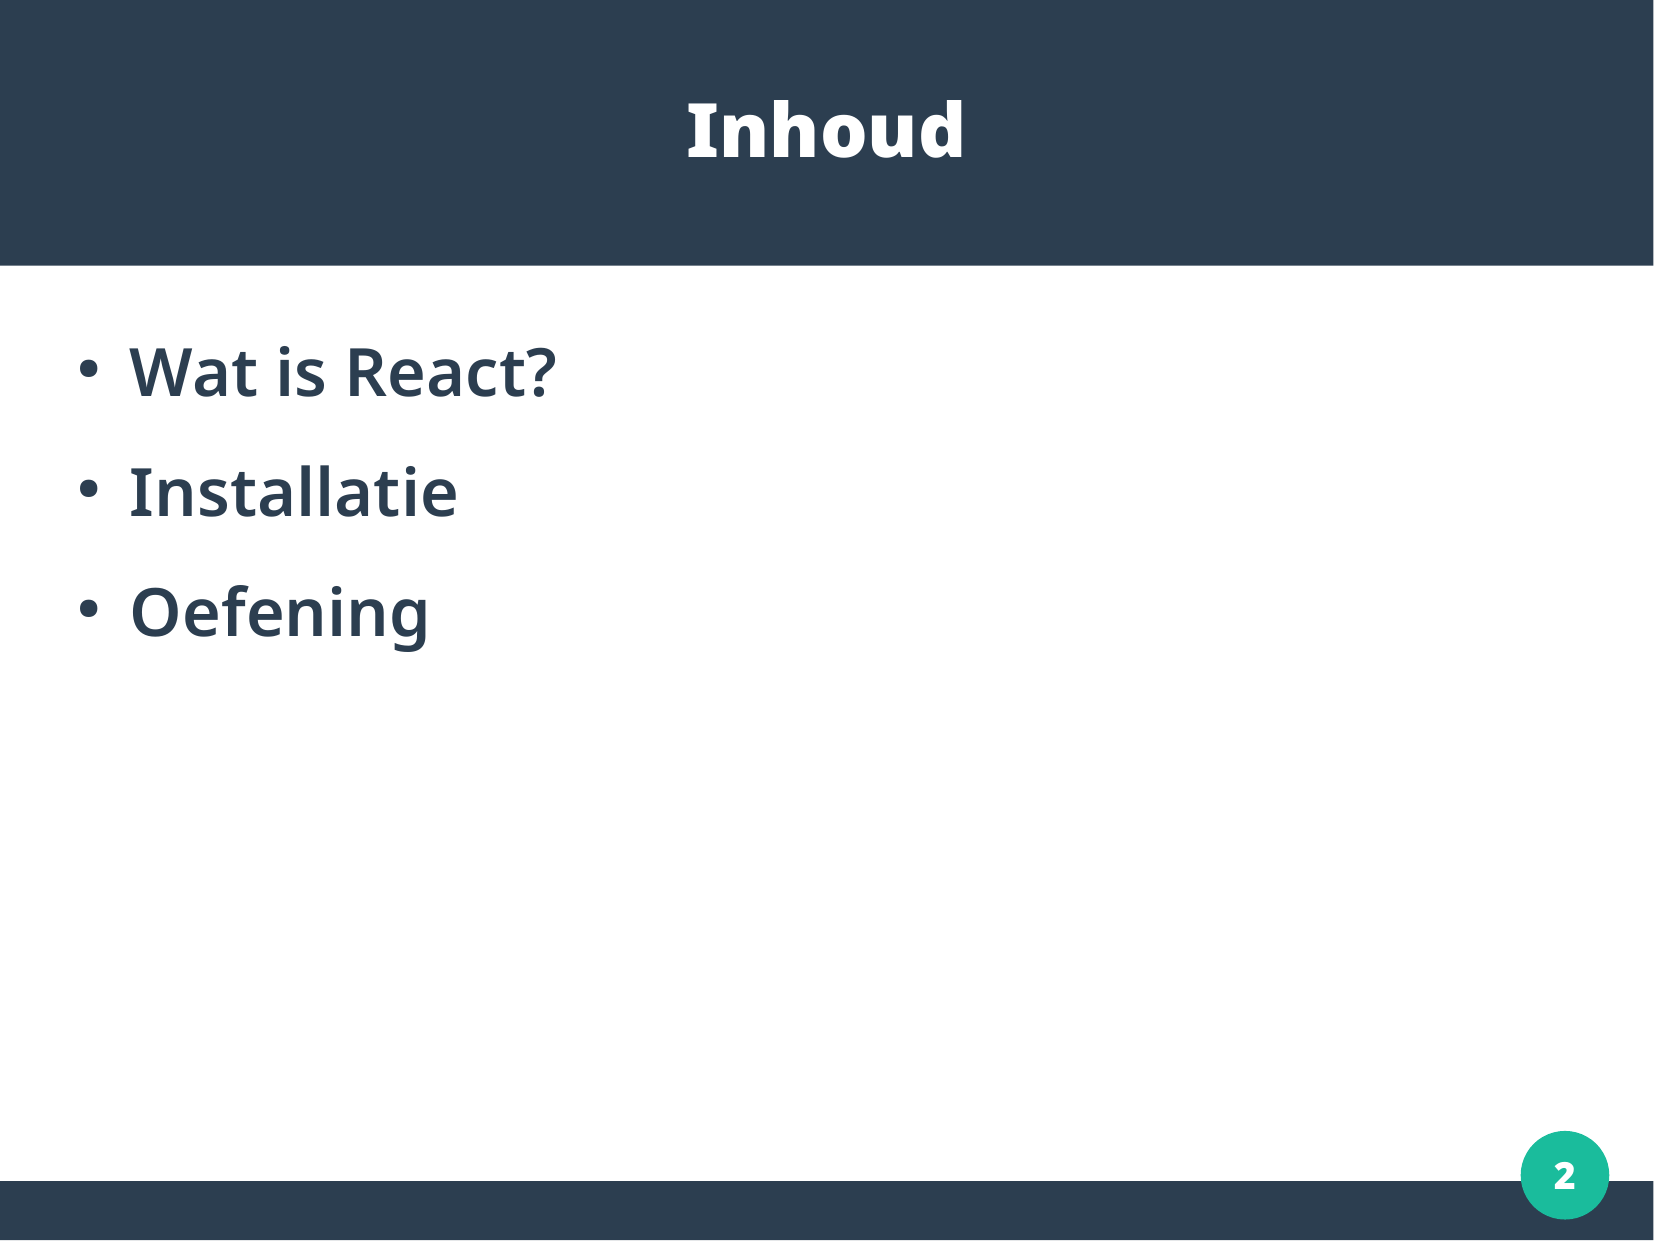

# Inhoud
Wat is React?
Installatie
Oefening
2